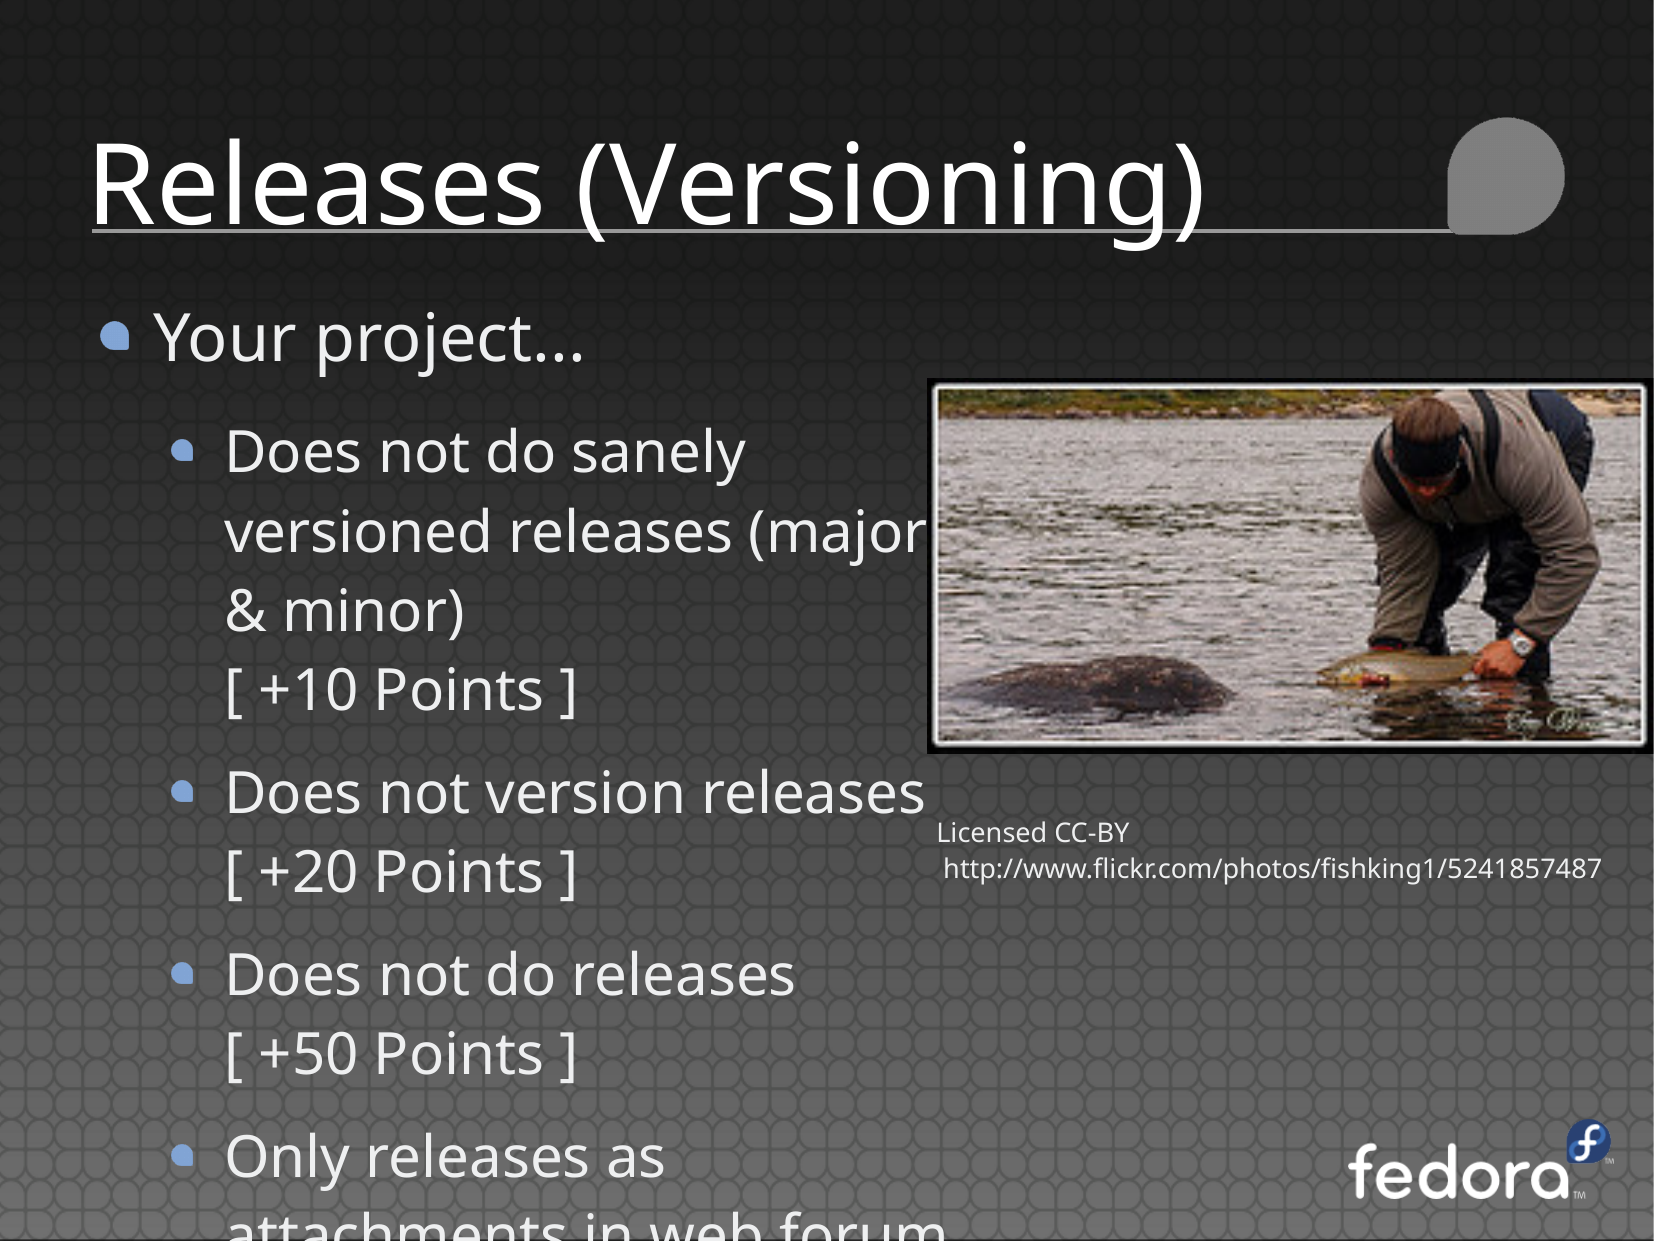

# Releases (Versioning)
Your project...
Does not do sanely versioned releases (major & minor)
[ +10 Points ]
Does not version releases
[ +20 Points ]
Does not do releases
[ +50 Points ]
Only releases as attachments in web forum posts [ +100 Points ]
Licensed CC-BY
 http://www.flickr.com/photos/fishking1/5241857487